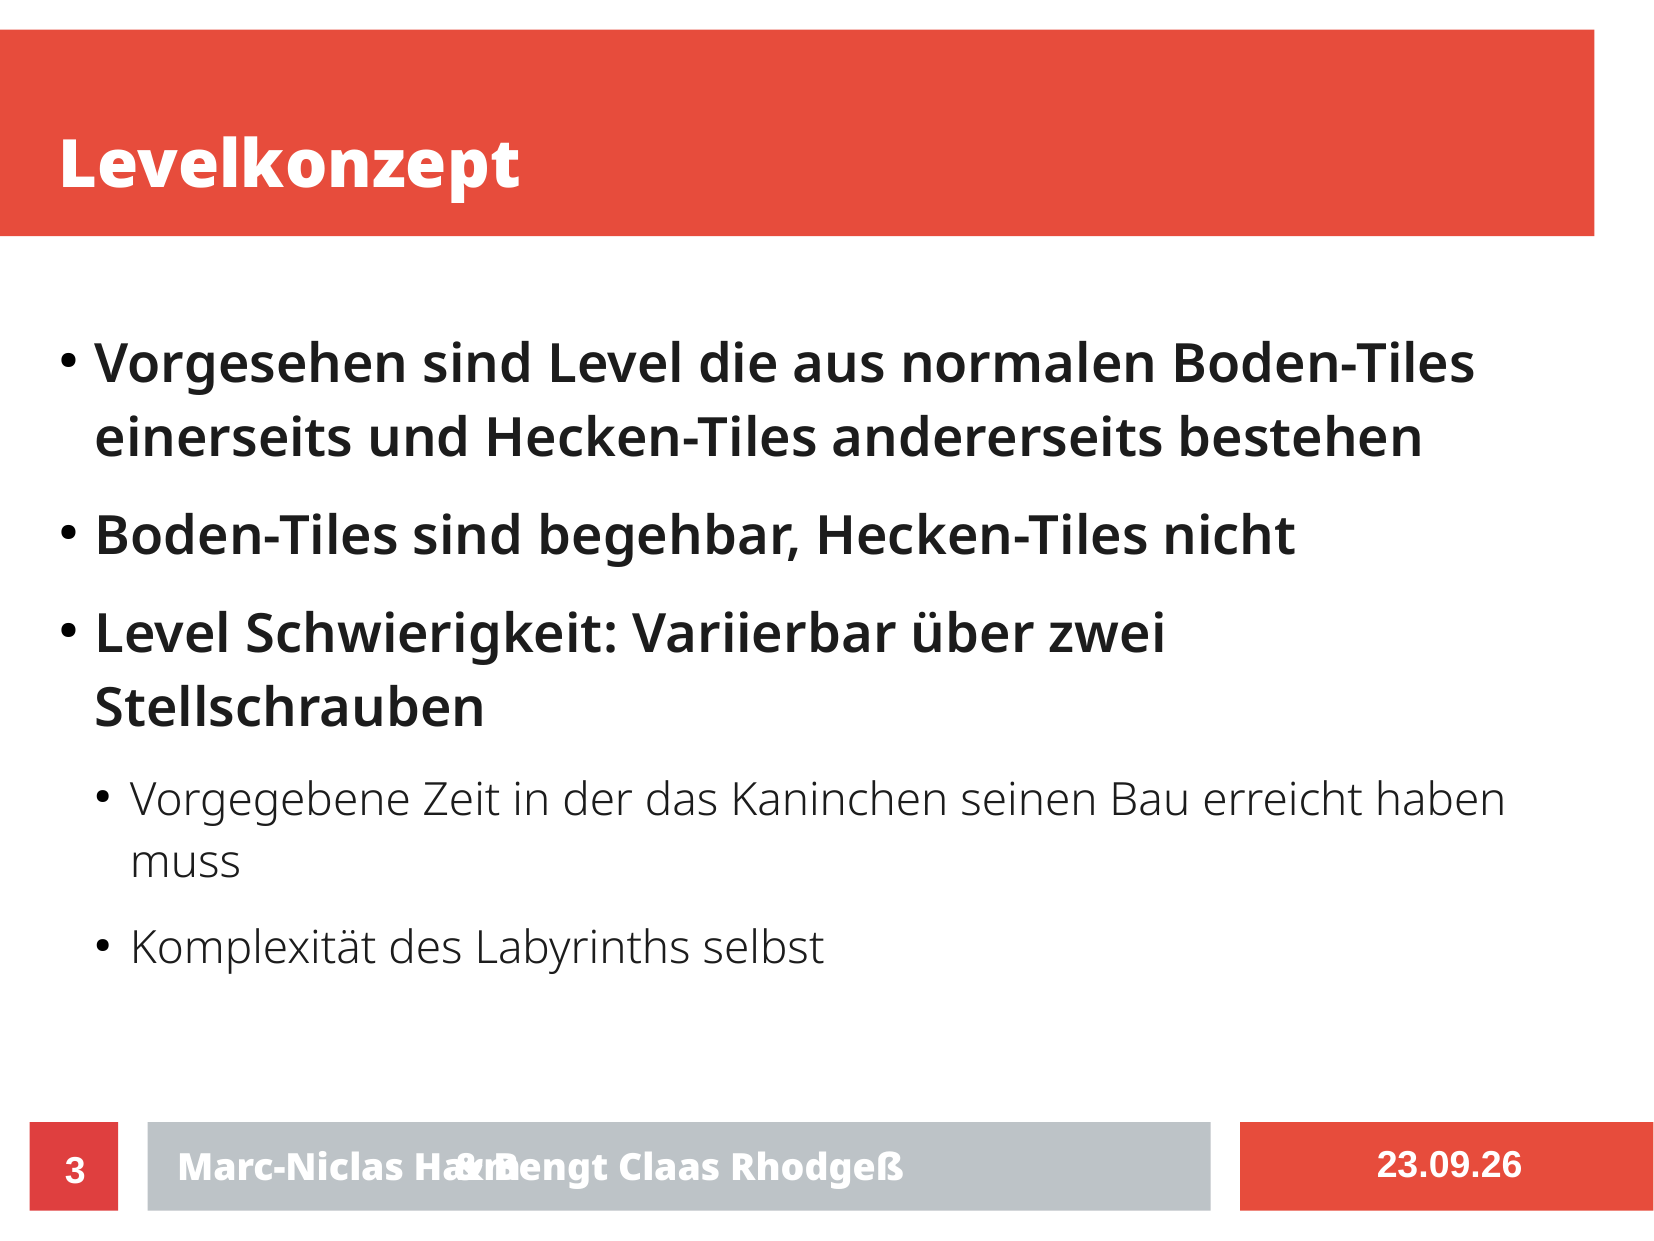

# Levelkonzept
Vorgesehen sind Level die aus normalen Boden-Tiles einerseits und Hecken-Tiles andererseits bestehen
Boden-Tiles sind begehbar, Hecken-Tiles nicht
Level Schwierigkeit: Variierbar über zwei Stellschrauben
Vorgegebene Zeit in der das Kaninchen seinen Bau erreicht haben muss
Komplexität des Labyrinths selbst